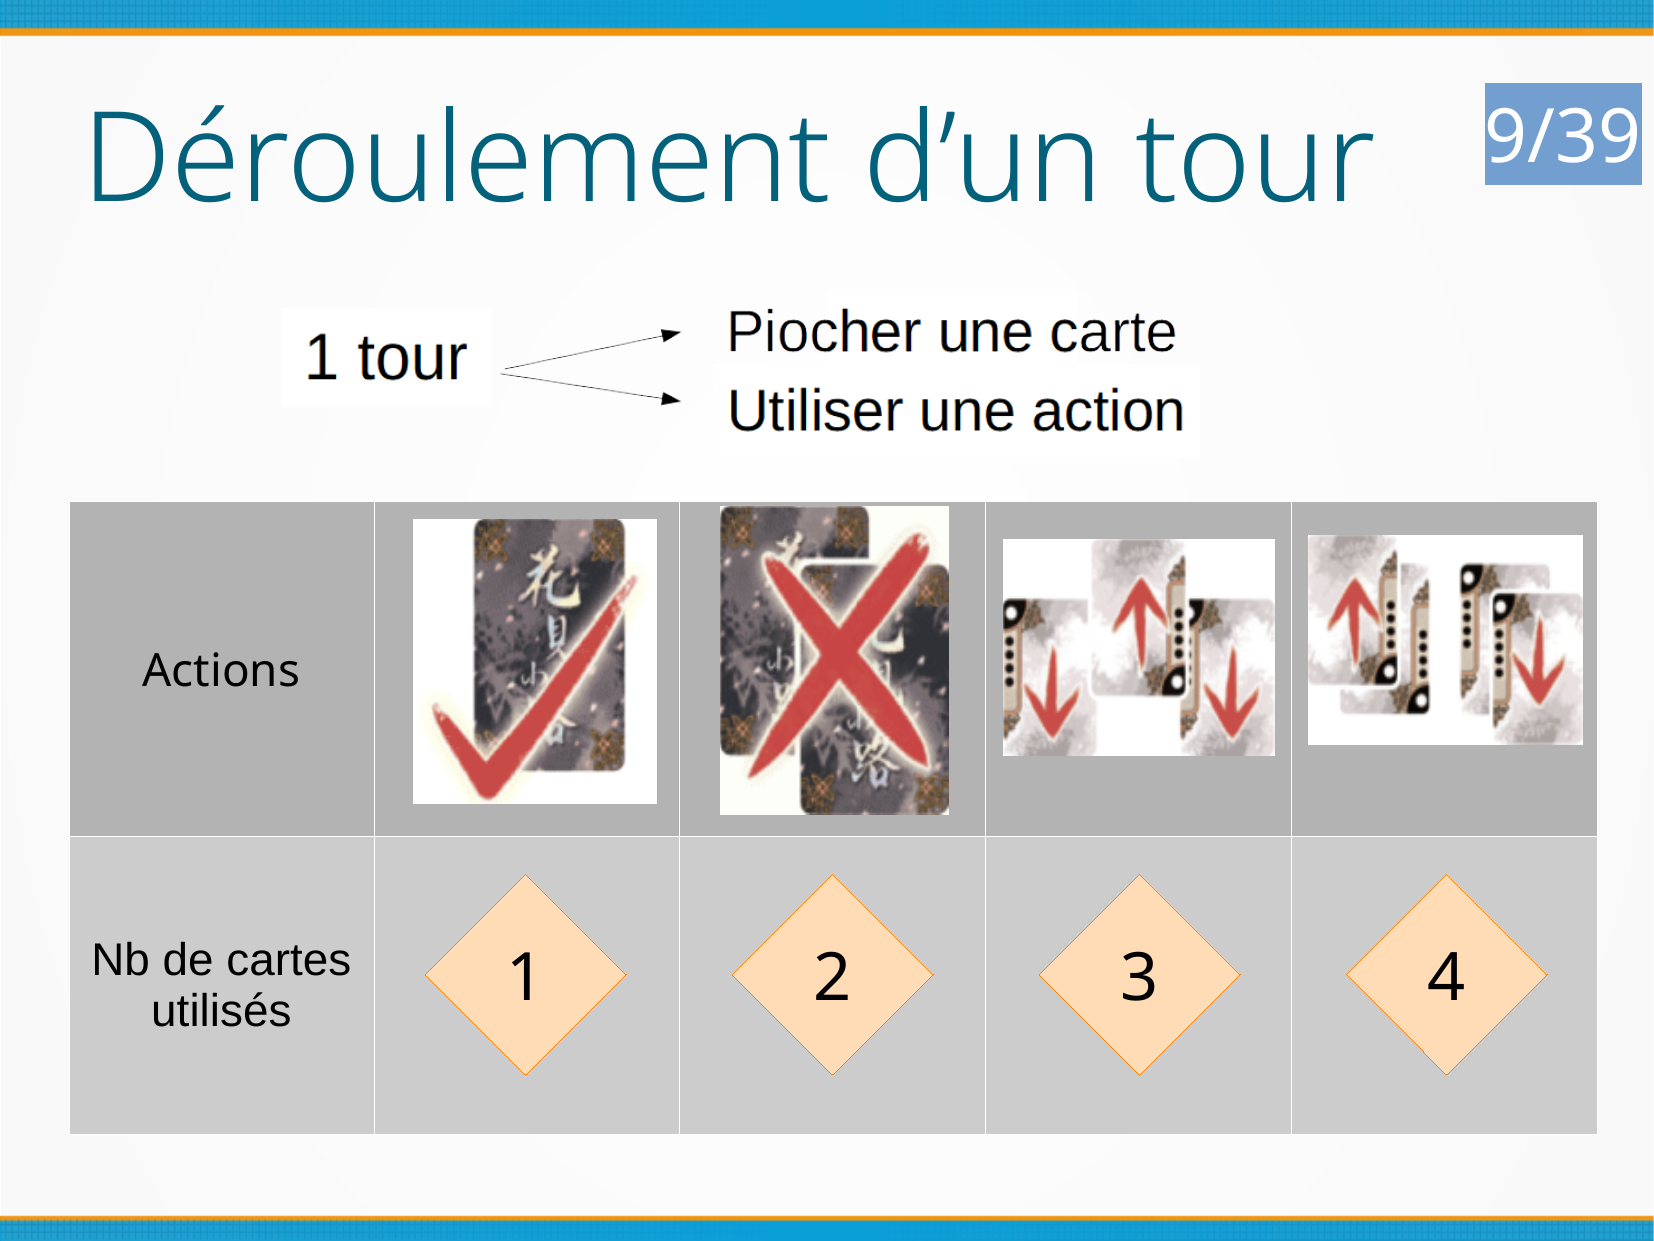

# Déroulement d’un tour
9
| Actions | | | | |
| --- | --- | --- | --- | --- |
| Nb de cartes utilisés | | | | |
1
2
3
4